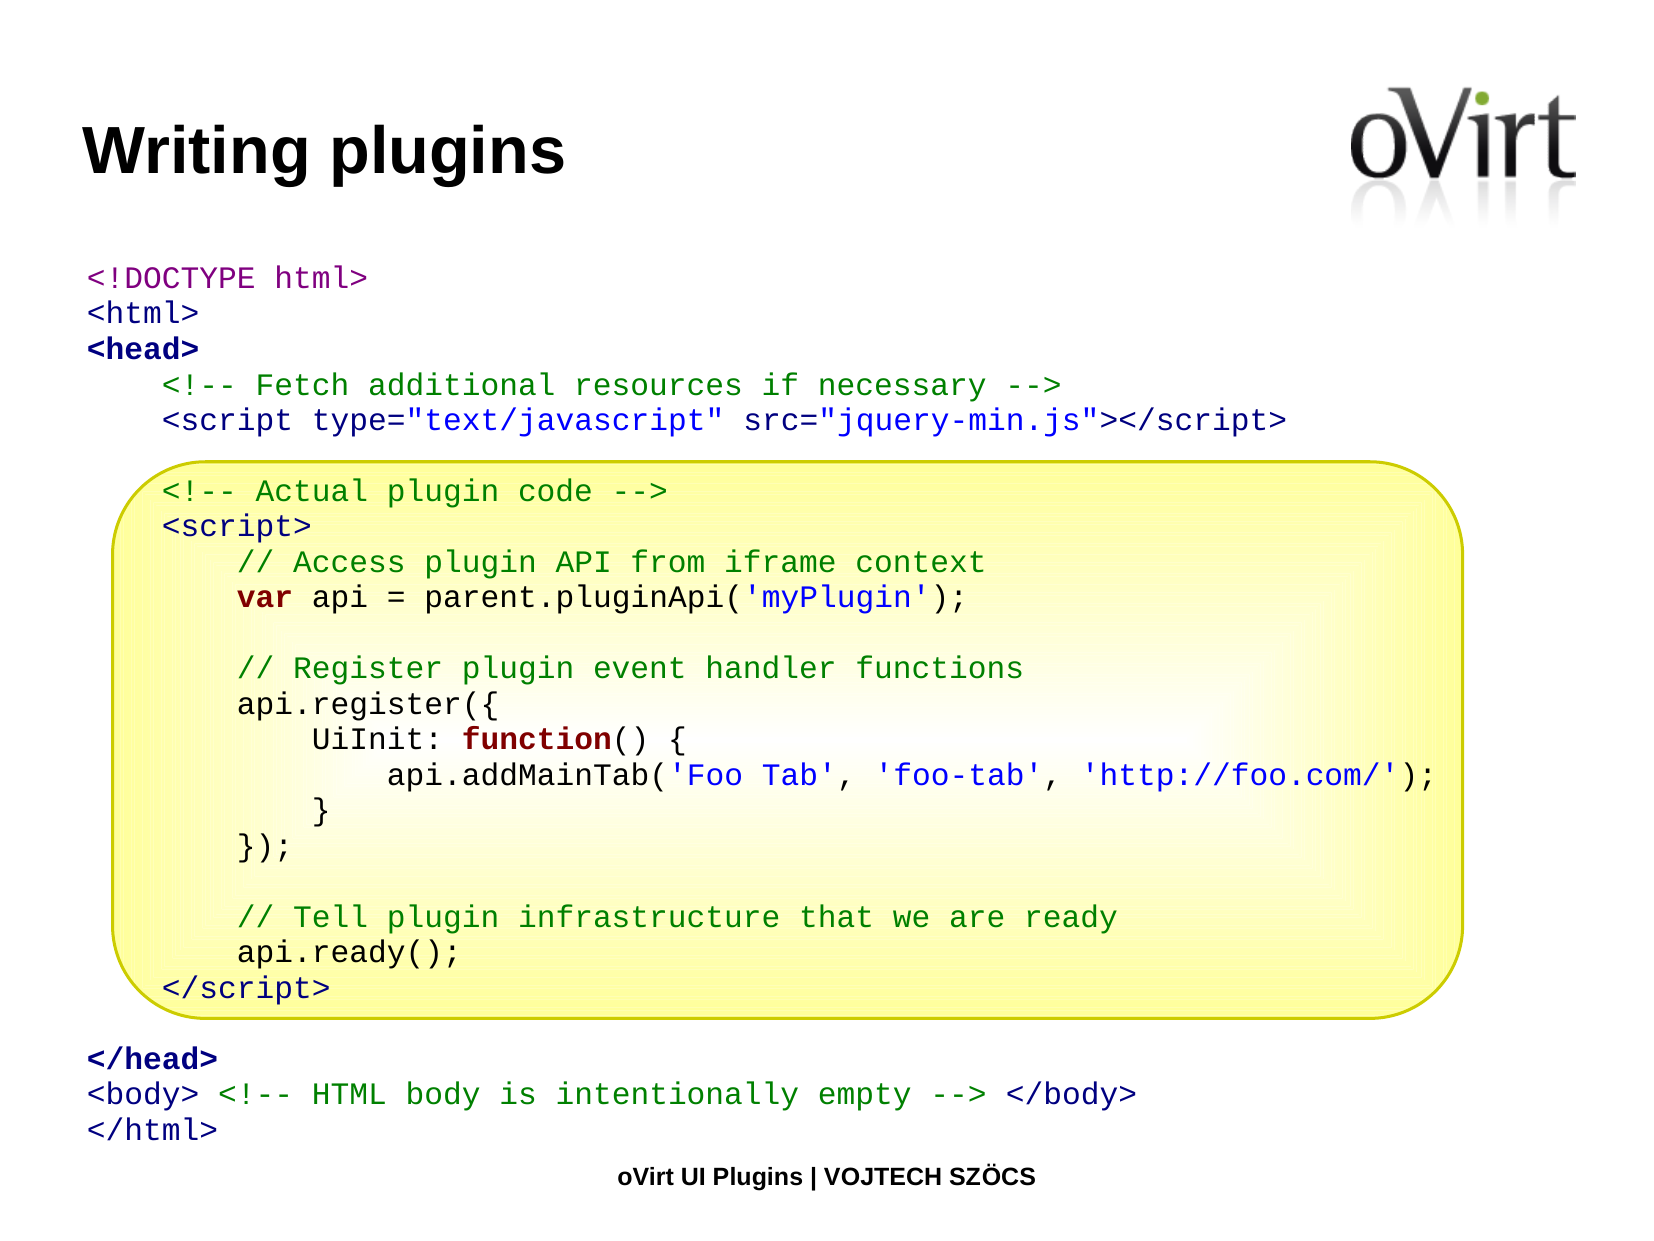

# Writing plugins
<!DOCTYPE html>
<html>
<head>
 <!-- Fetch additional resources if necessary -->
 <script type="text/javascript" src="jquery-min.js"></script>
 <!-- Actual plugin code -->
 <script>
 // Access plugin API from iframe context
 var api = parent.pluginApi('myPlugin');
 // Register plugin event handler functions
 api.register({
 UiInit: function() {
 api.addMainTab('Foo Tab', 'foo-tab', 'http://foo.com/');
 }
 });
 // Tell plugin infrastructure that we are ready
 api.ready();
 </script>
</head>
<body> <!-- HTML body is intentionally empty --> </body>
</html>